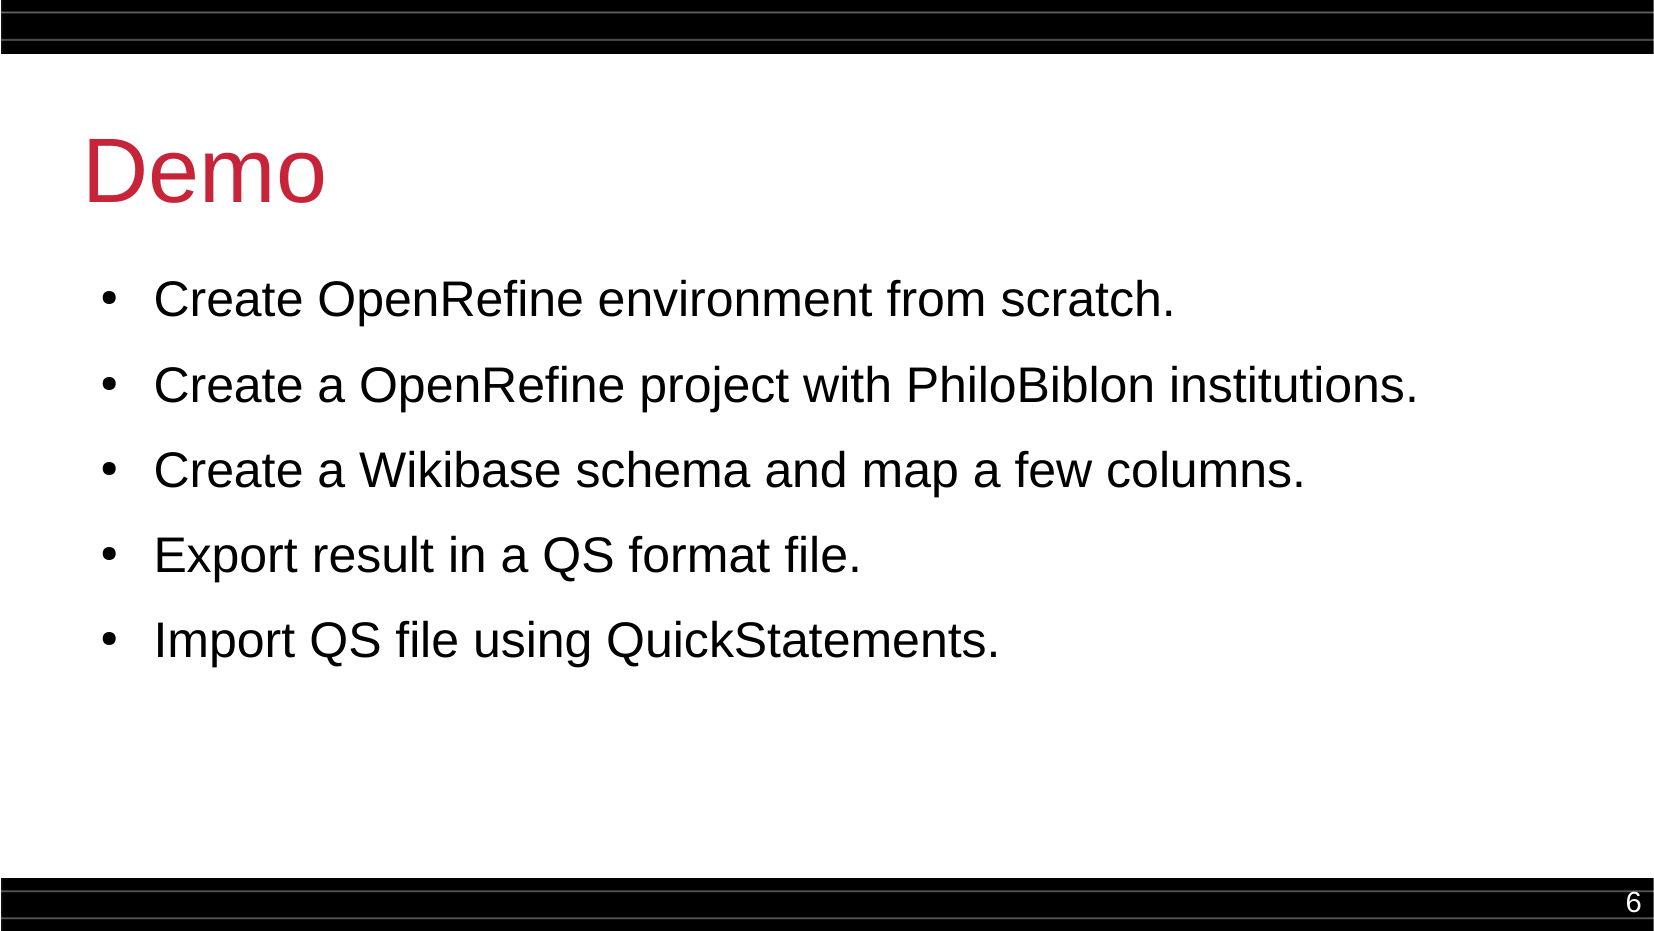

# Demo
Create OpenRefine environment from scratch.
Create a OpenRefine project with PhiloBiblon institutions.
Create a Wikibase schema and map a few columns.
Export result in a QS format file.
Import QS file using QuickStatements.